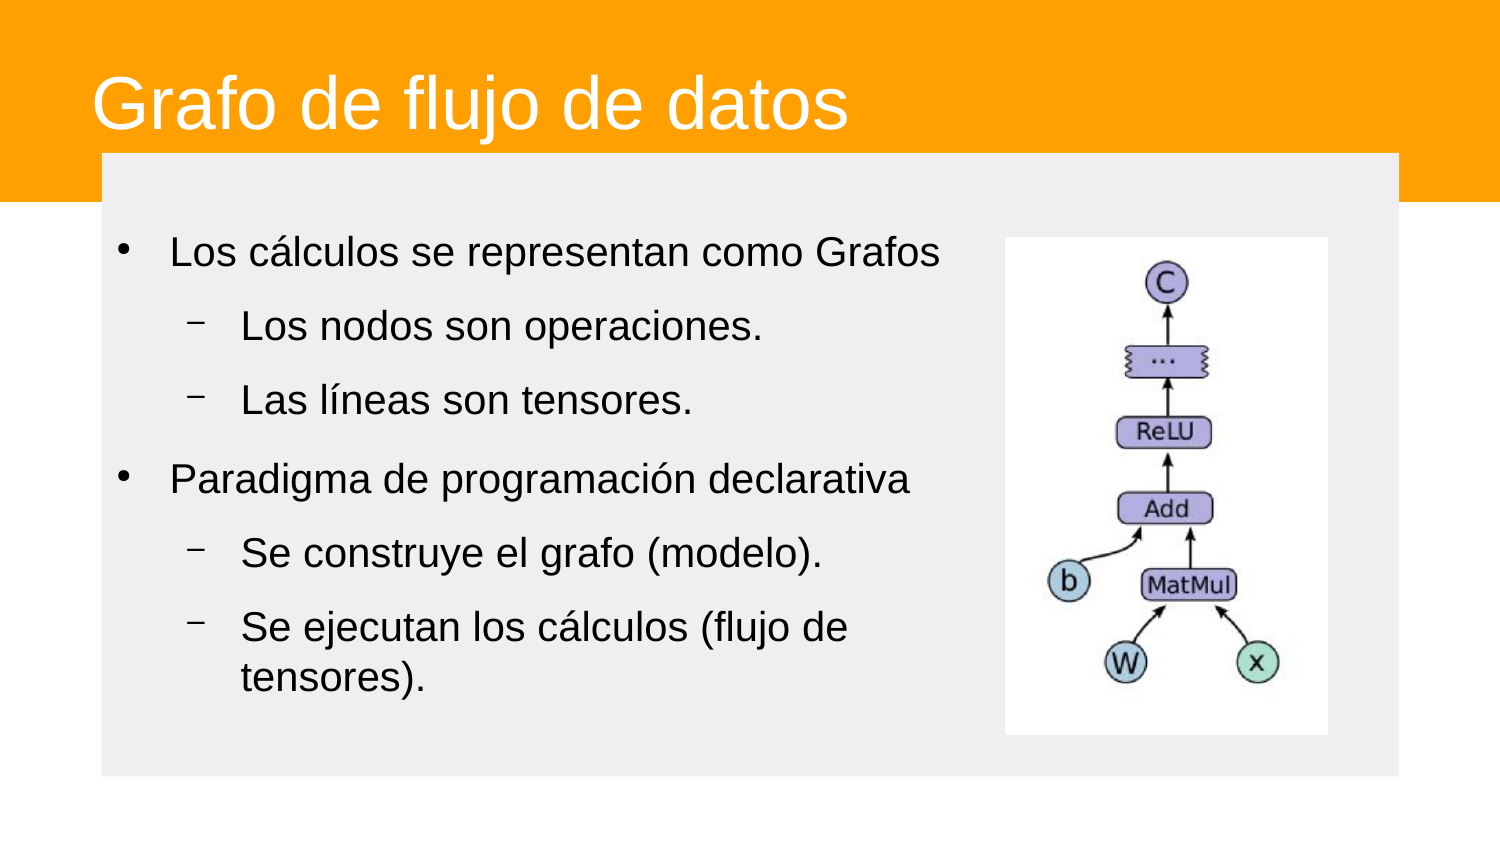

# Grafo de flujo de datos
Los cálculos se representan como Grafos
Los nodos son operaciones.
Las líneas son tensores.
Paradigma de programación declarativa
Se construye el grafo (modelo).
Se ejecutan los cálculos (flujo de tensores).